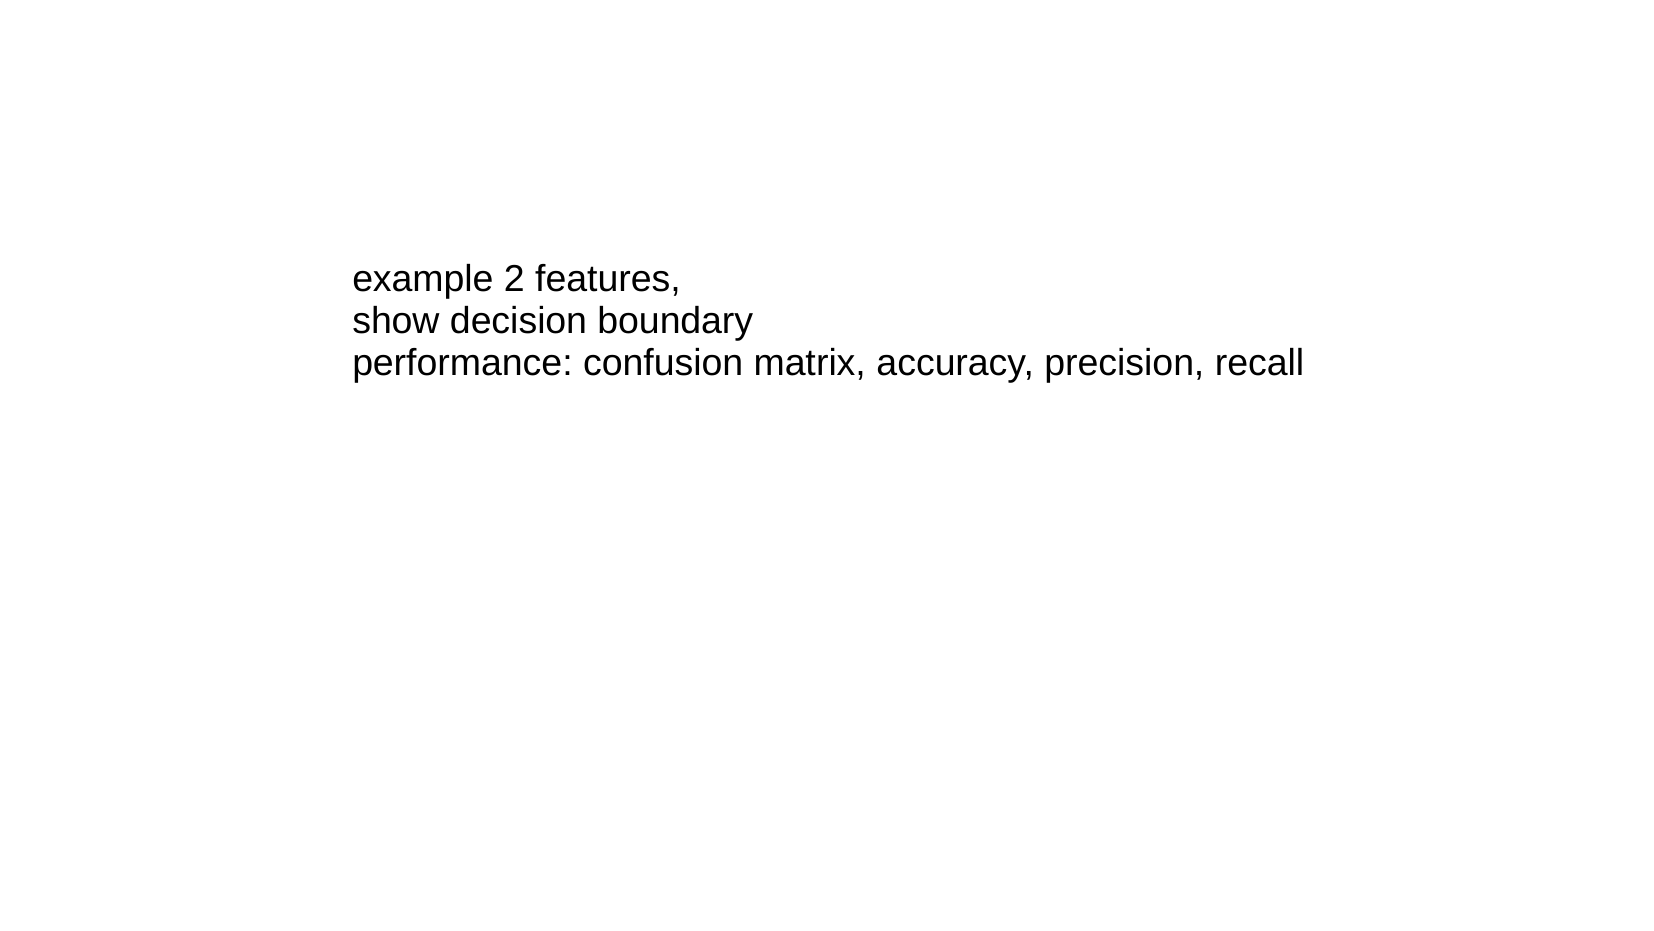

example 2 features,
show decision boundary
performance: confusion matrix, accuracy, precision, recall